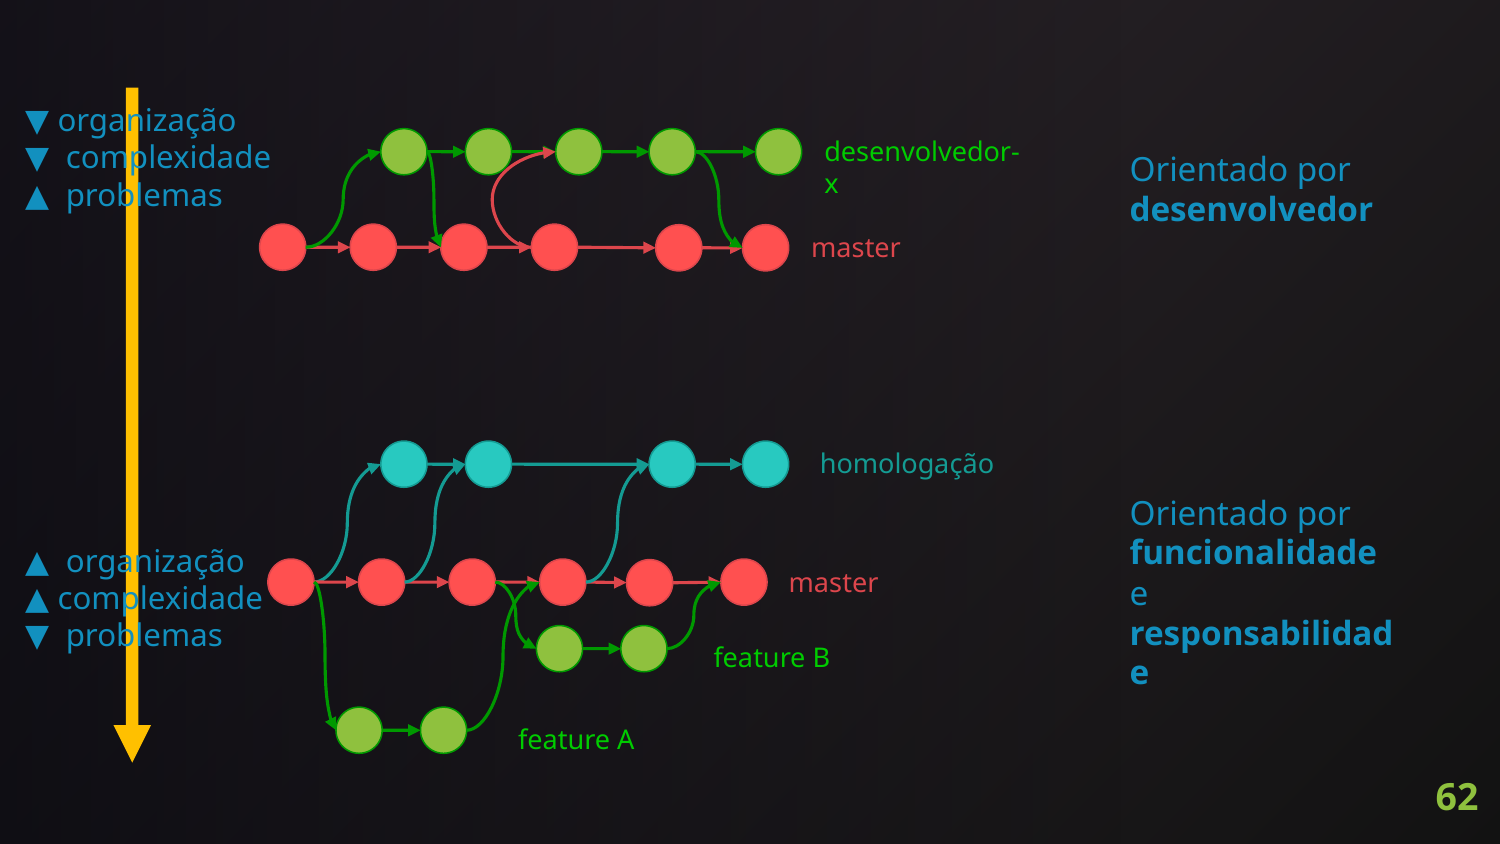

▼ organização
▼ complexidade
▲ problemas
desenvolvedor-x
Orientado por desenvolvedor
master
homologação
Orientado por funcionalidade e responsabilidade
▲ organização
▲ complexidade
▼ problemas
master
feature B
feature A